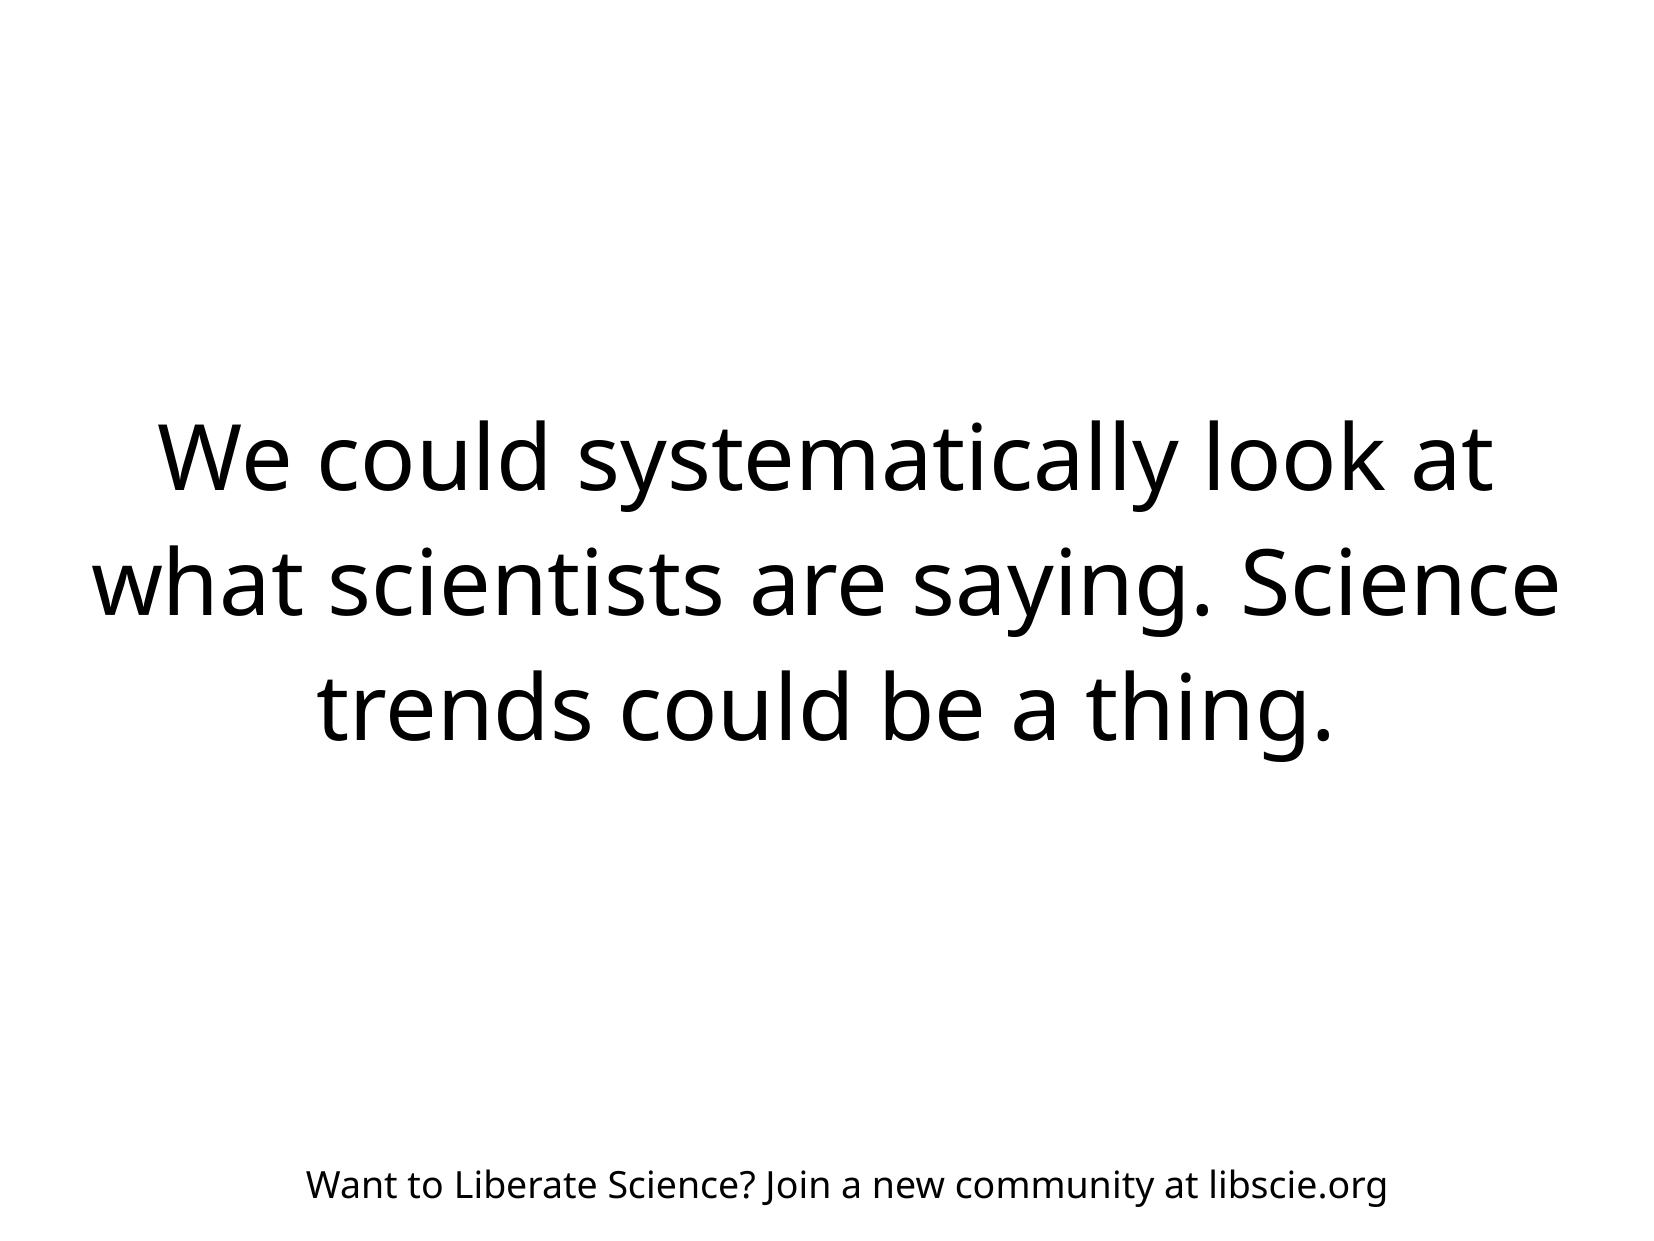

# We could systematically look at what scientists are saying. Science trends could be a thing.